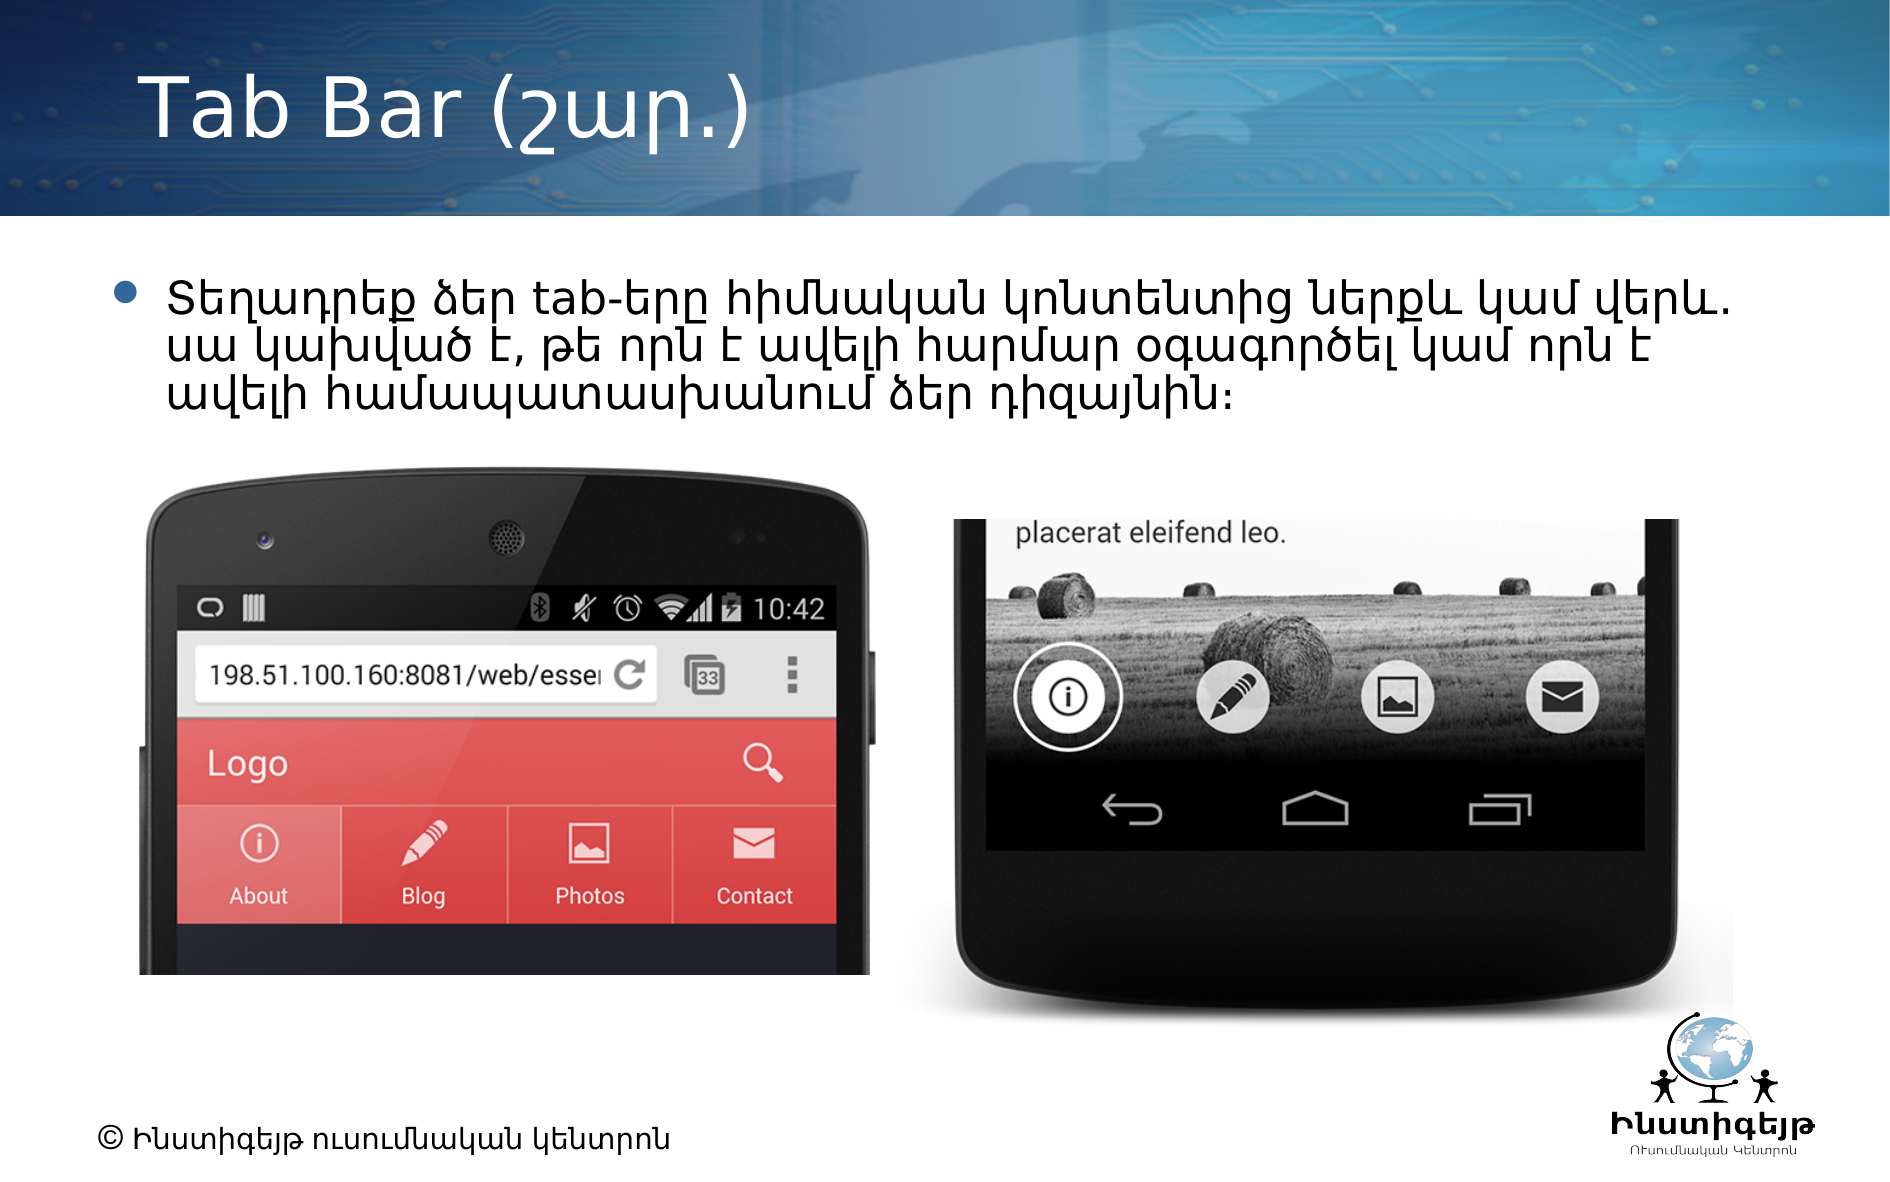

Tab Bar (շար.)
# Տեղադրեք ձեր tab-երը հիմնական կոնտենտից ներքև կամ վերև․ սա կախված է, թե որն է ավելի հարմար օգագործել կամ որն է ավելի համապատասխանում ձեր դիզայնին։